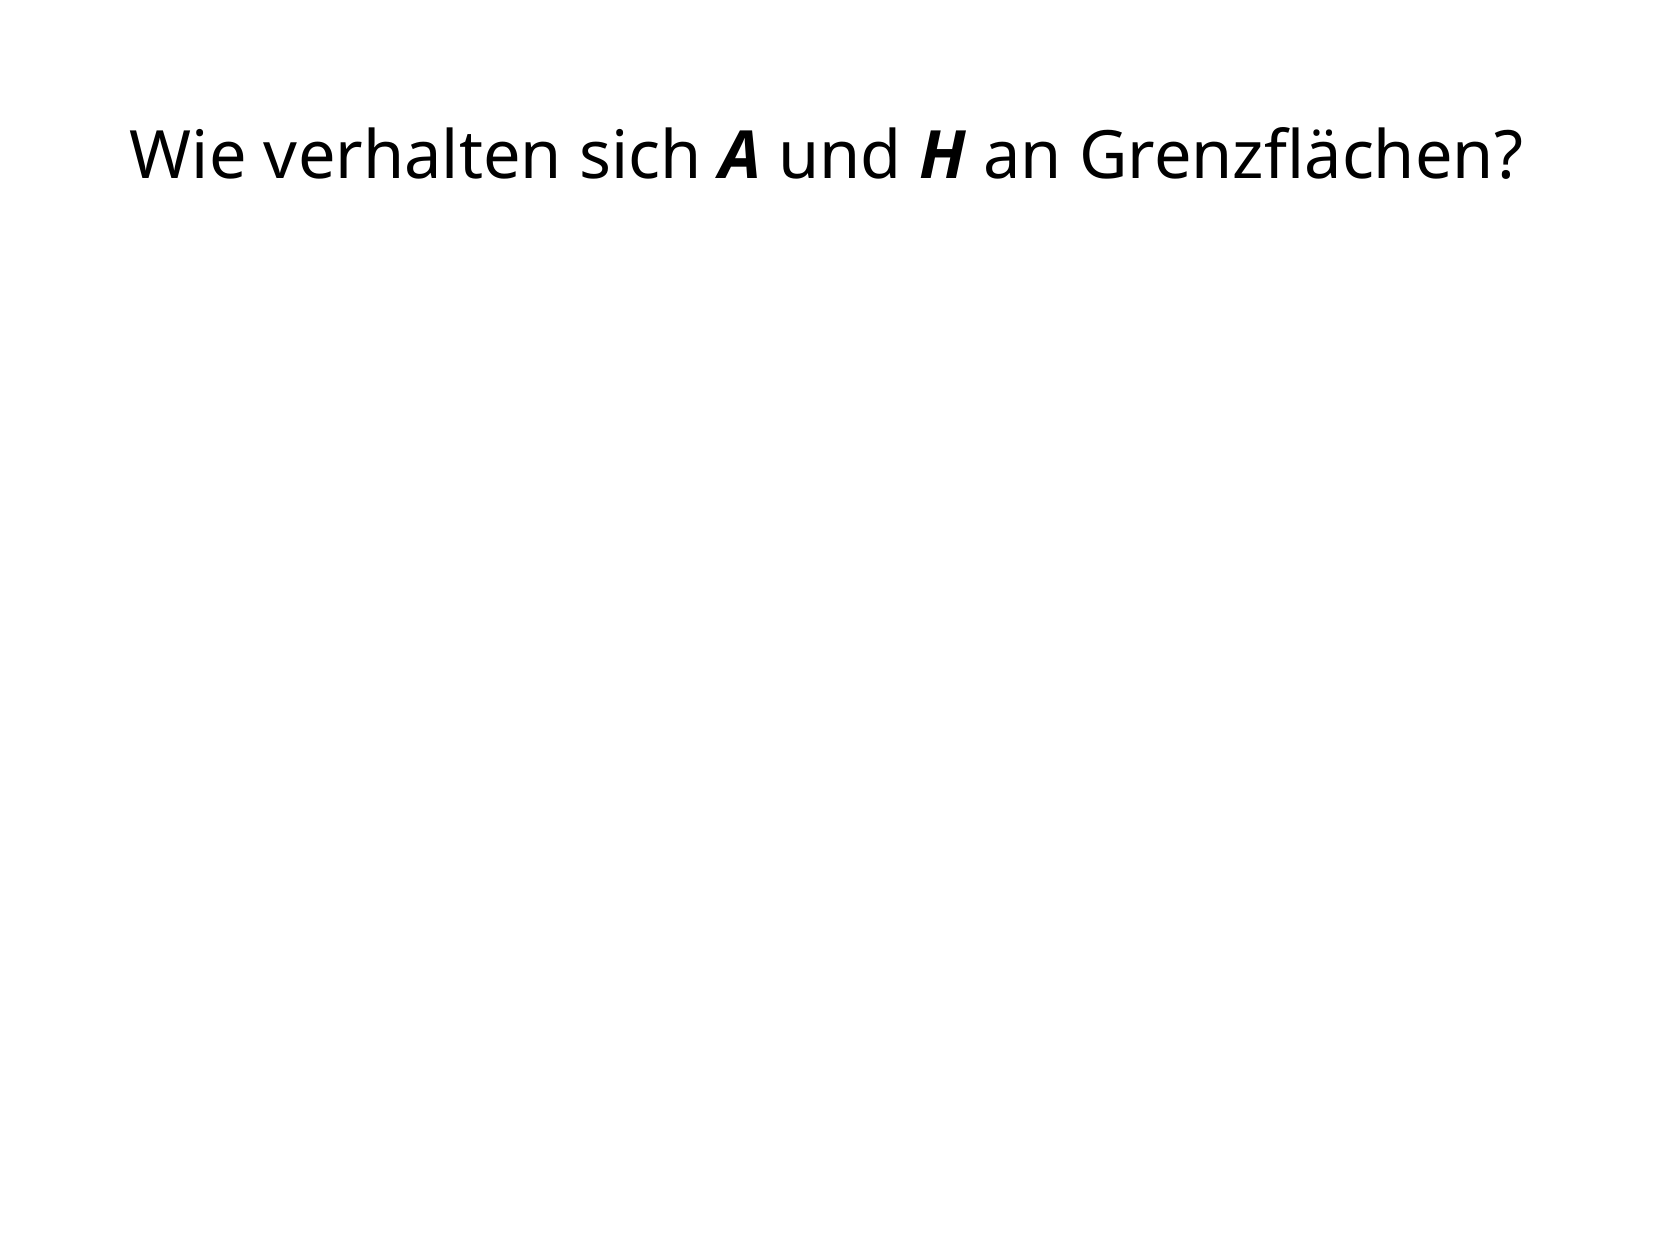

# Wie verhalten sich A und H an Grenzflächen?